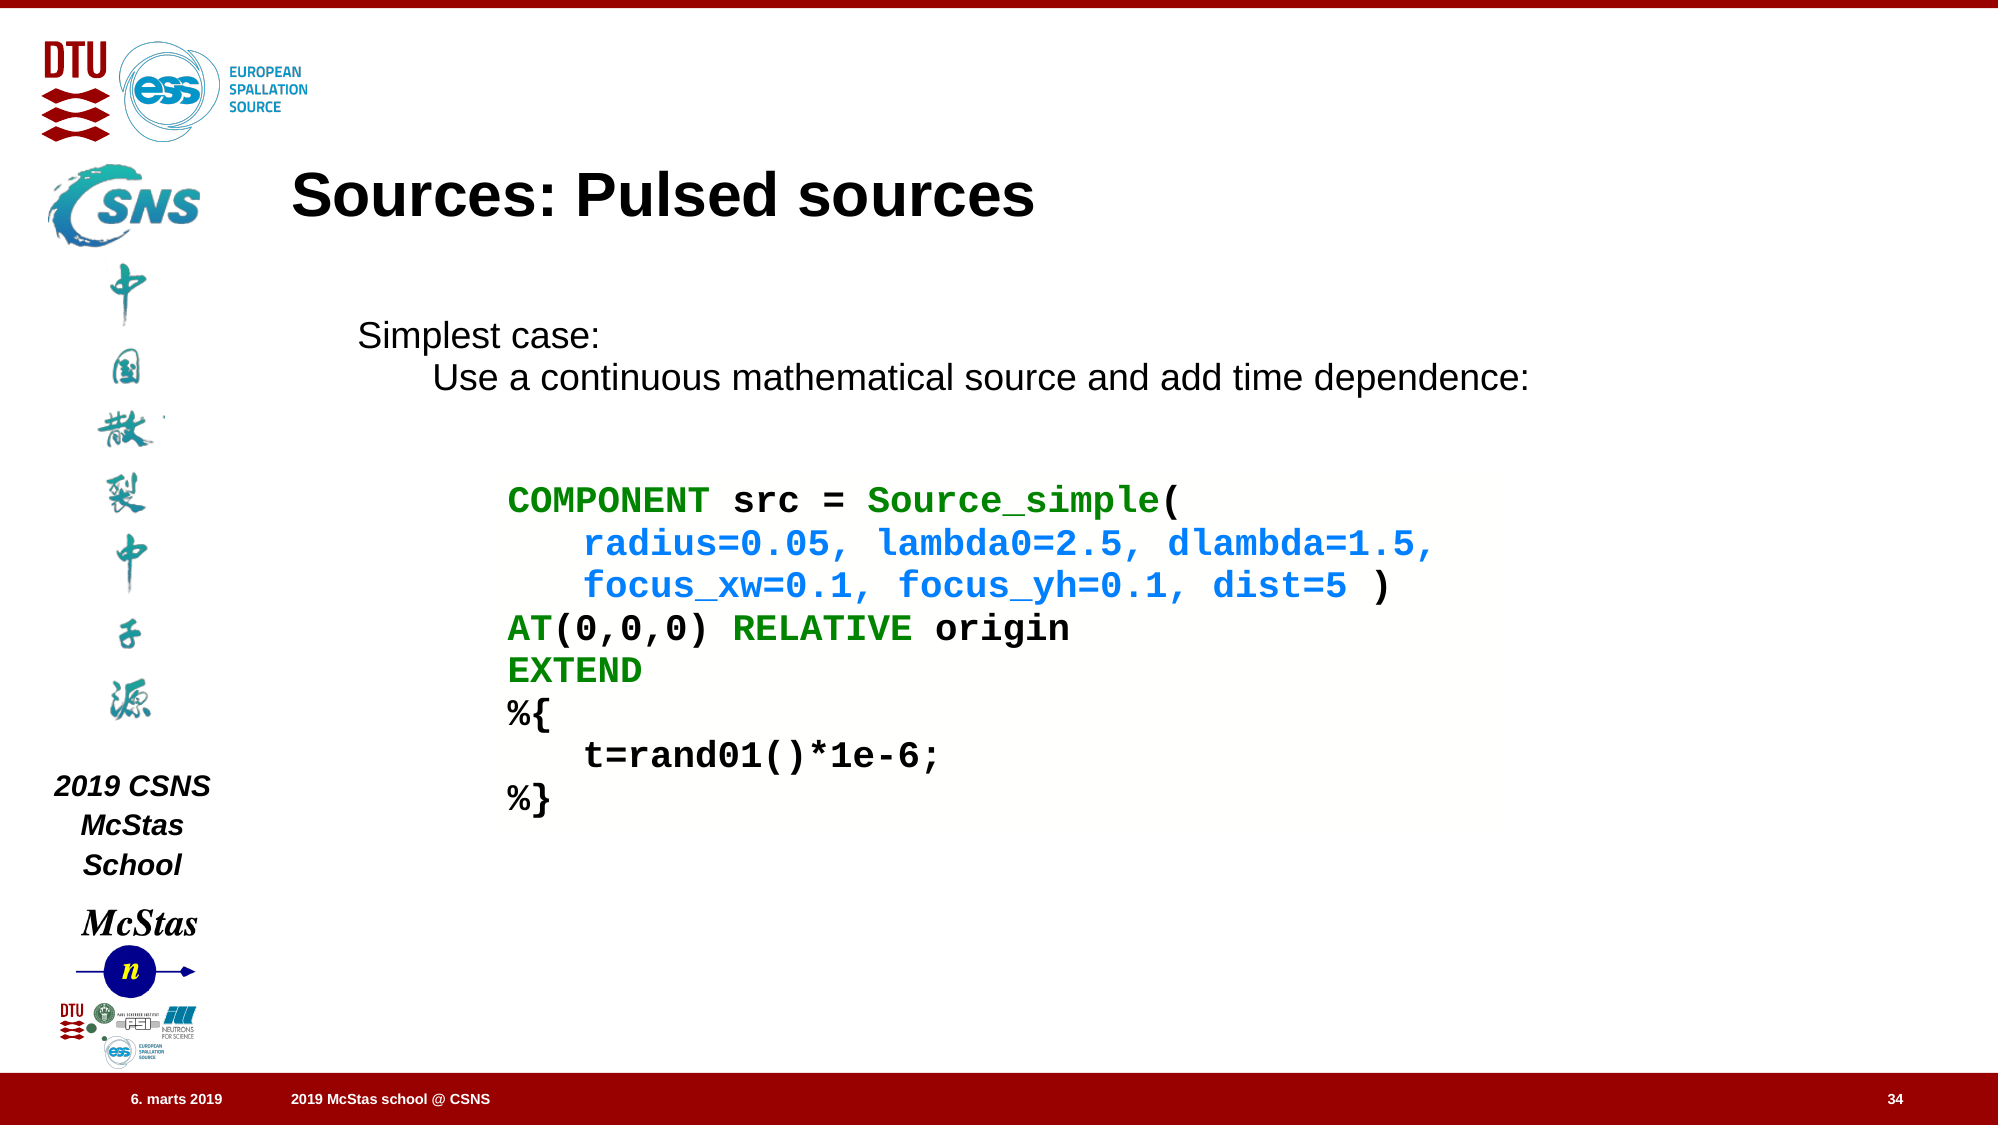

# Sources: Pulsed sources
Simplest case:
	Use a continuous mathematical source and add time dependence:
COMPONENT src = Source_simple(
	radius=0.05, lambda0=2.5, dlambda=1.5,
	focus_xw=0.1, focus_yh=0.1, dist=5 )
AT(0,0,0) RELATIVE origin
EXTEND
%{
	t=rand01()*1e-6;
%}